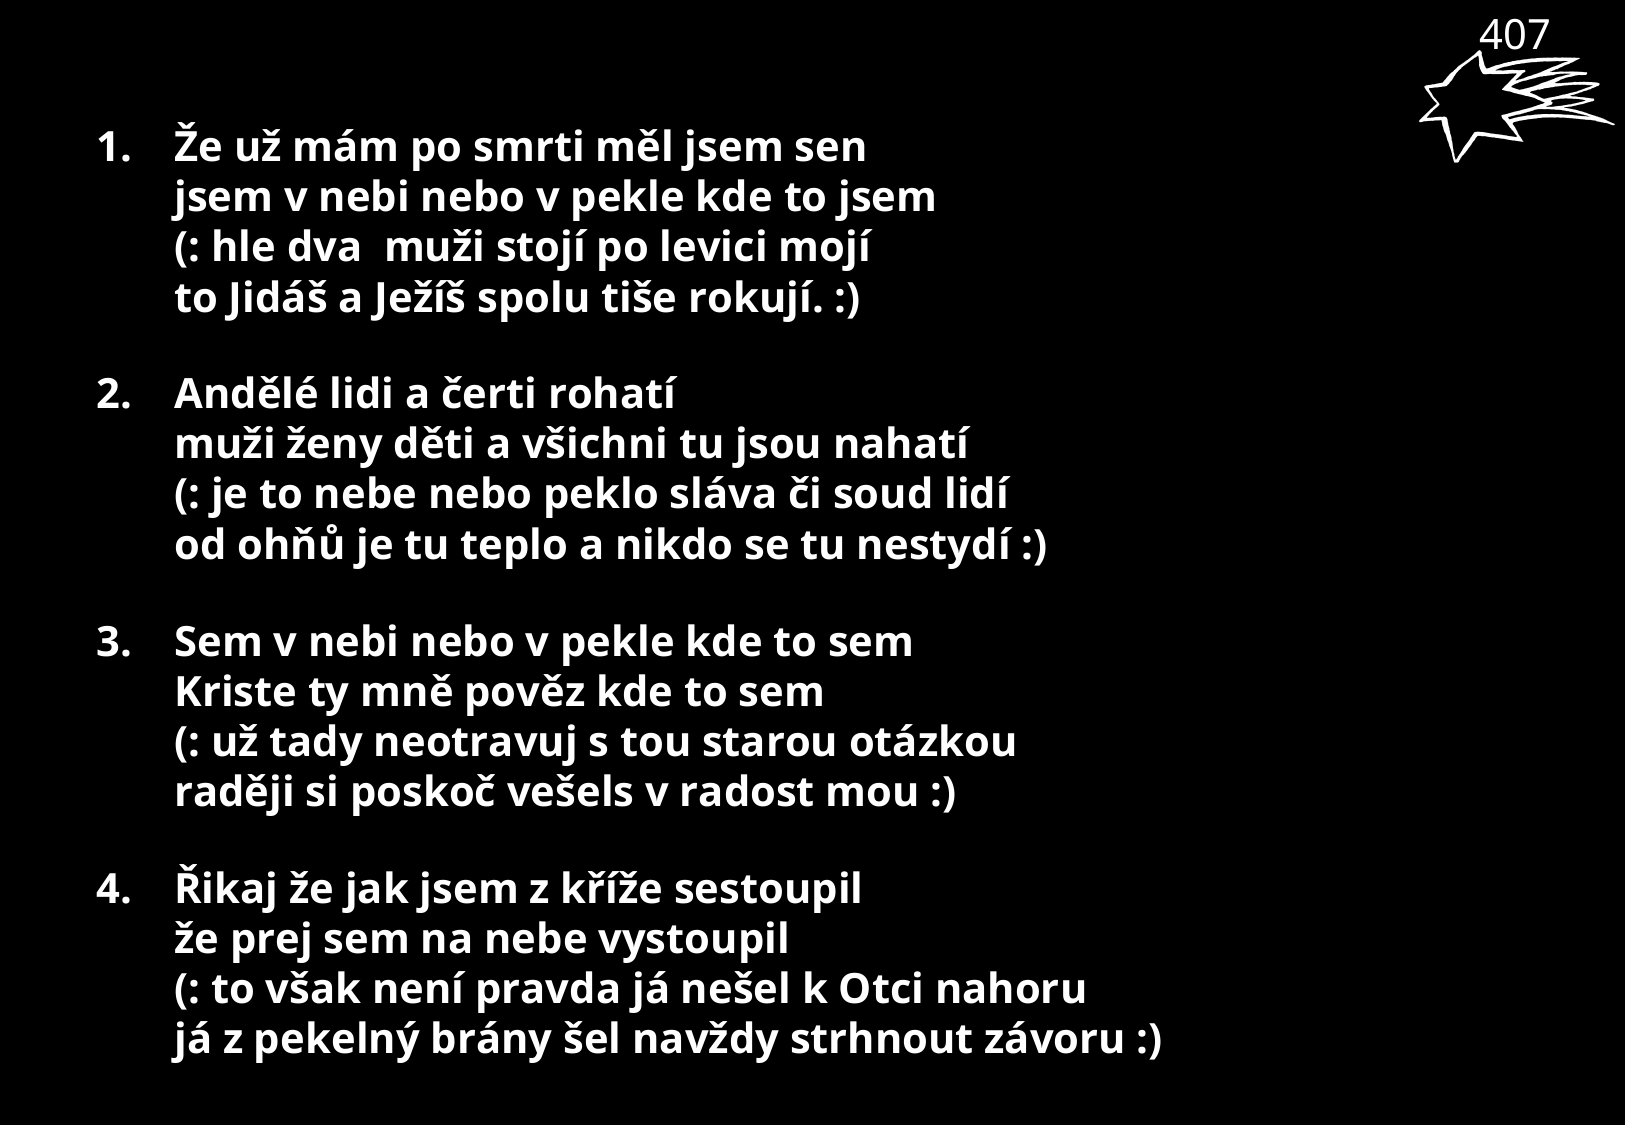

407
# 1. 	Že už mám po smrti měl jsem sen jsem v nebi nebo v pekle kde to jsem (: hle dva muži stojí po levici mojí to Jidáš a Ježíš spolu tiše rokují. :)
2.	Andělé lidi a čerti rohatí
muži ženy děti a všichni tu jsou nahatí
(: je to nebe nebo peklo sláva či soud lidí
od ohňů je tu teplo a nikdo se tu nestydí :)
3.	Sem v nebi nebo v pekle kde to sem
Kriste ty mně pověz kde to sem
(: už tady neotravuj s tou starou otázkou
raději si poskoč vešels v radost mou :)
4.	Řikaj že jak jsem z kříže sestoupil
že prej sem na nebe vystoupil
(: to však není pravda já nešel k Otci nahoru
já z pekelný brány šel navždy strhnout závoru :)